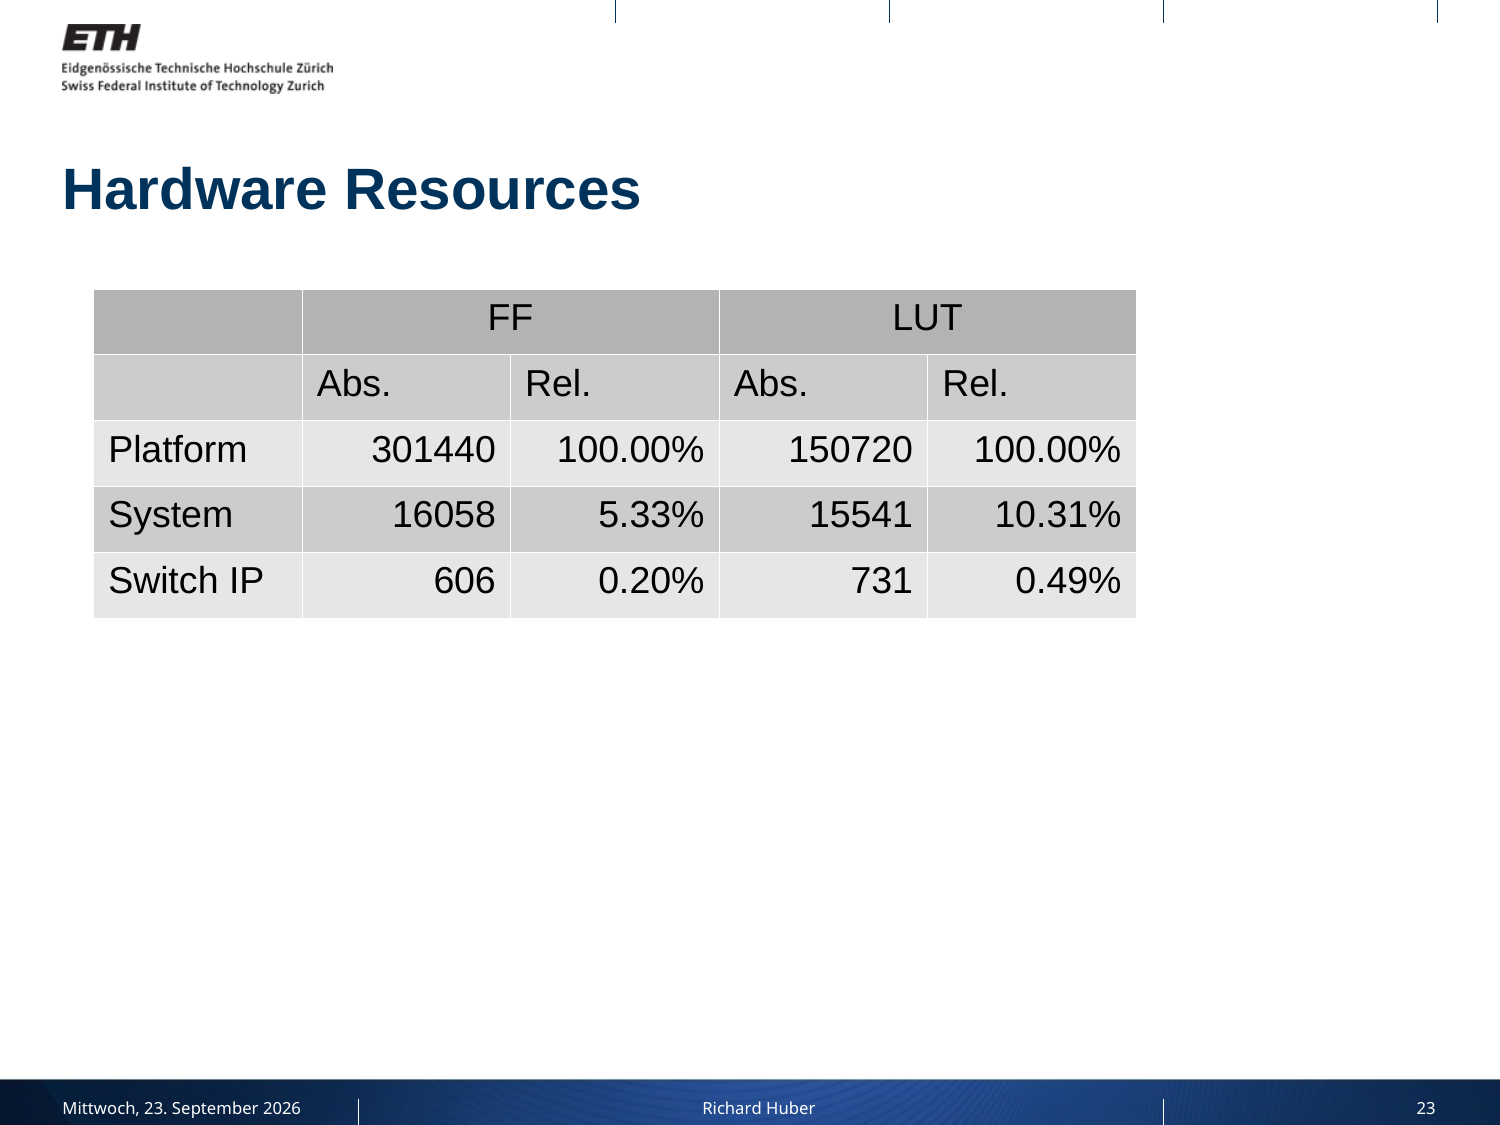

# Hardware Resources
| | FF | | LUT | |
| --- | --- | --- | --- | --- |
| | Abs. | Rel. | Abs. | Rel. |
| Platform | 301440 | 100.00% | 150720 | 100.00% |
| System | 16058 | 5.33% | 15541 | 10.31% |
| Switch IP | 606 | 0.20% | 731 | 0.49% |
23